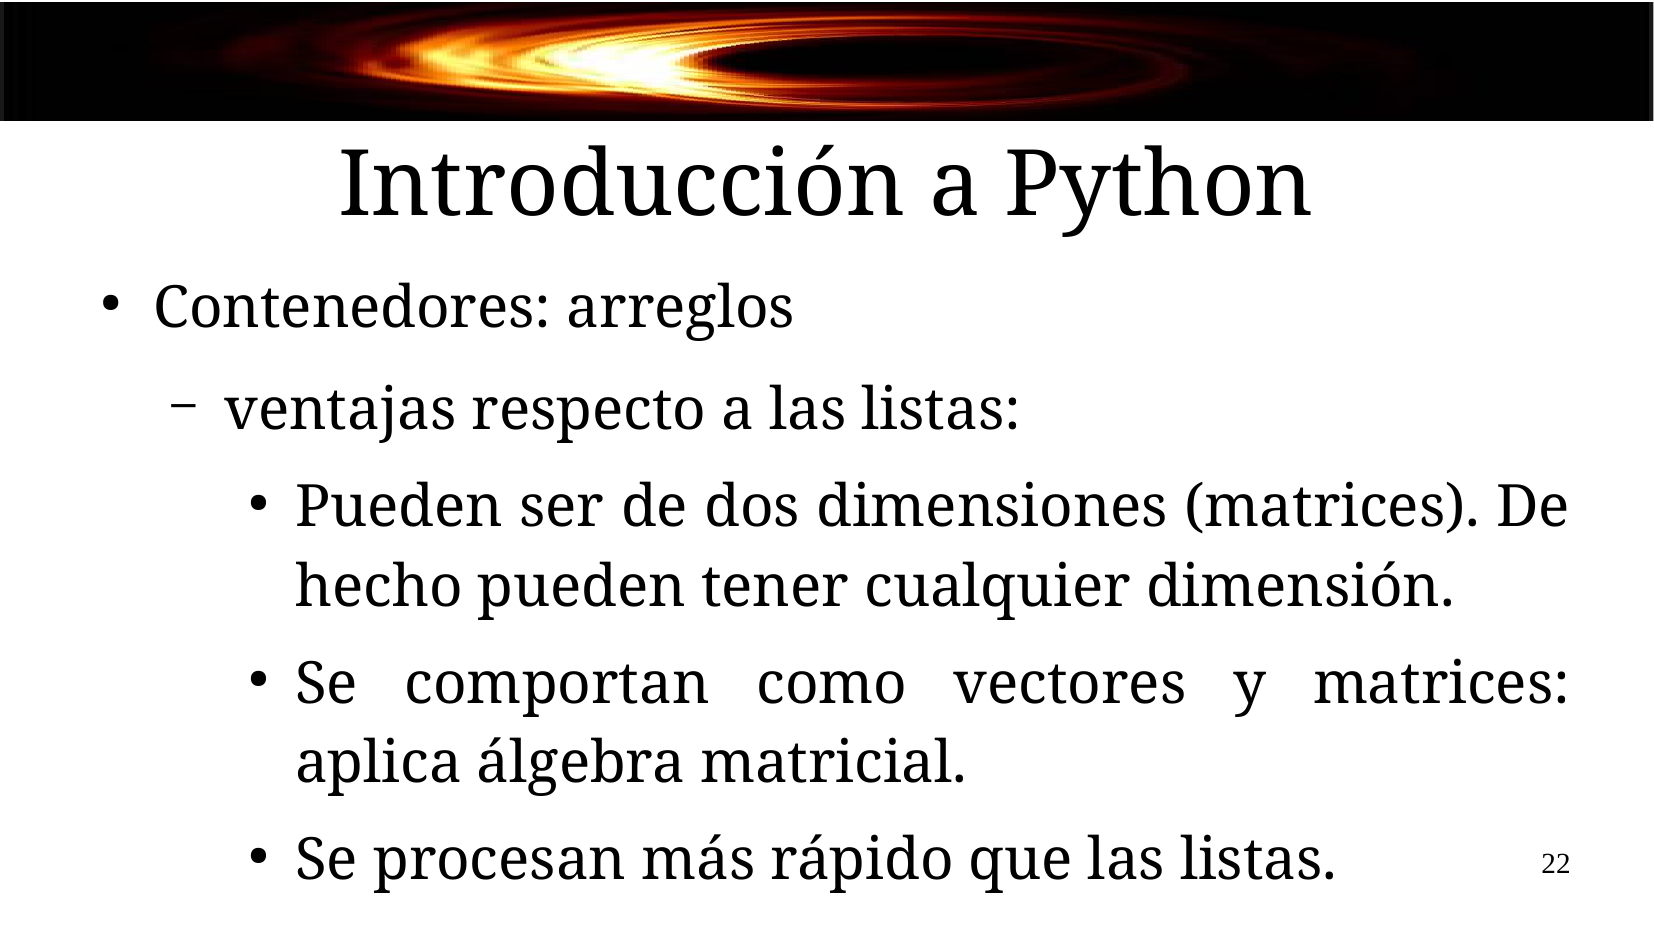

Introducción a Python
# Contenedores: arreglos
ventajas respecto a las listas:
Pueden ser de dos dimensiones (matrices). De hecho pueden tener cualquier dimensión.
Se comportan como vectores y matrices: aplica álgebra matricial.
Se procesan más rápido que las listas.
22